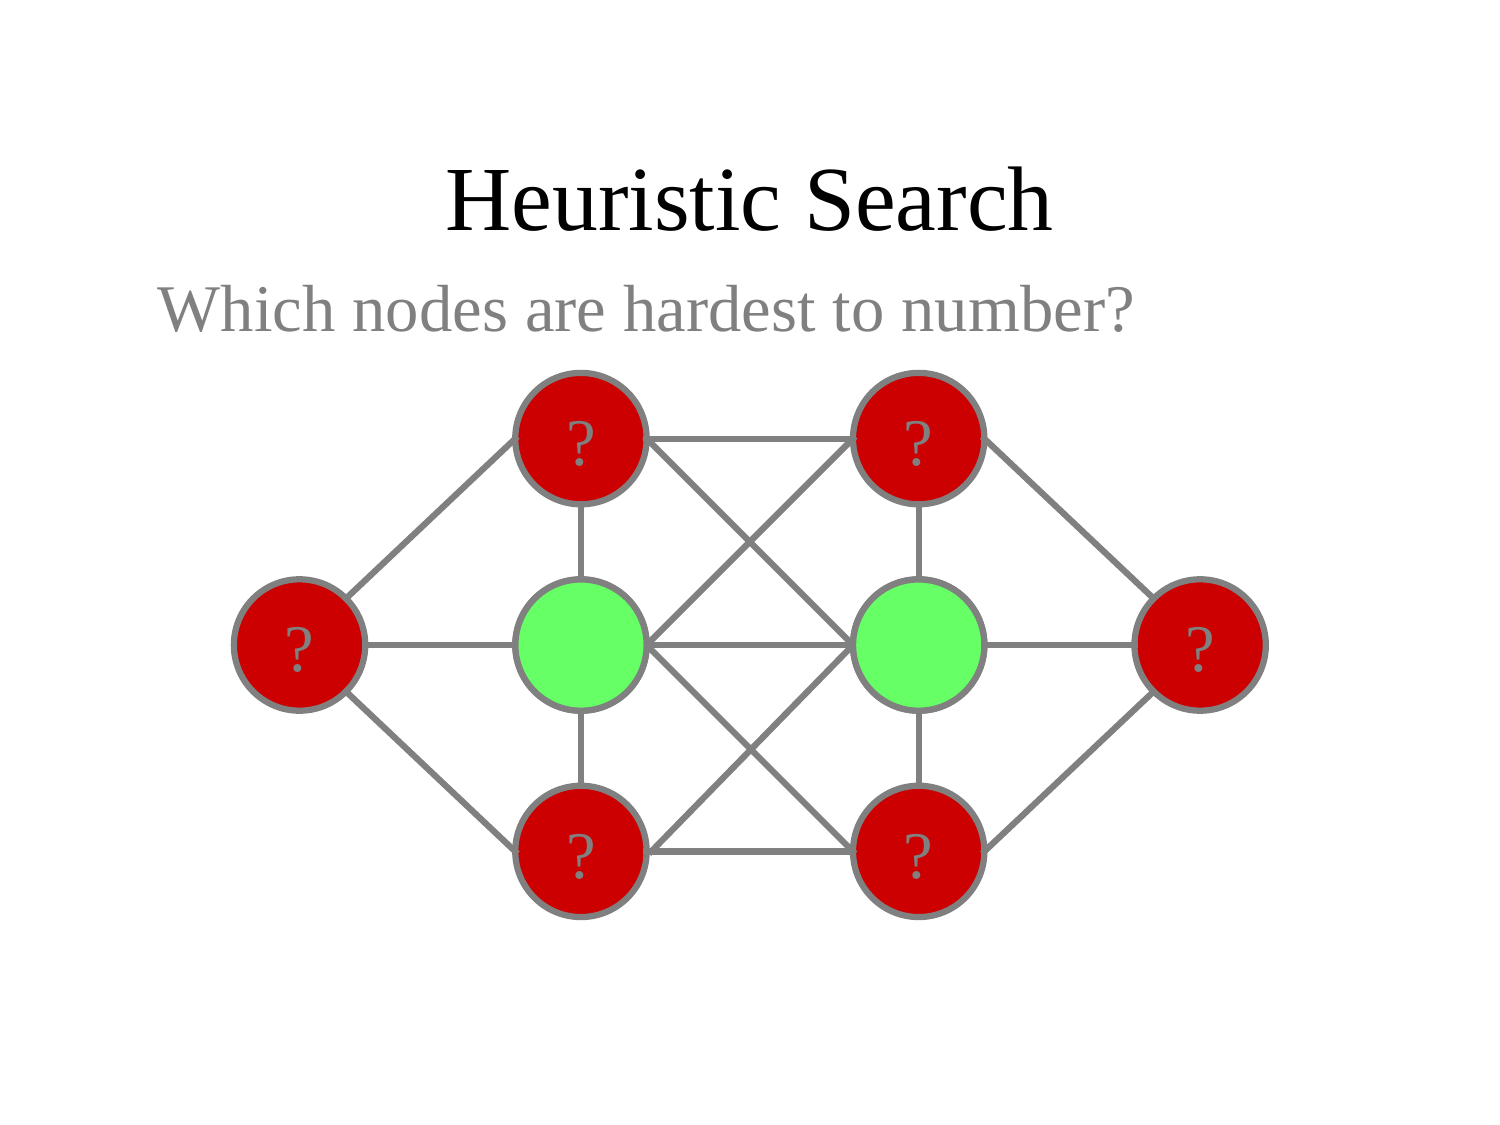

# Heuristic Search
Which nodes are hardest to number?
?
?
?
?
?
?
?
?